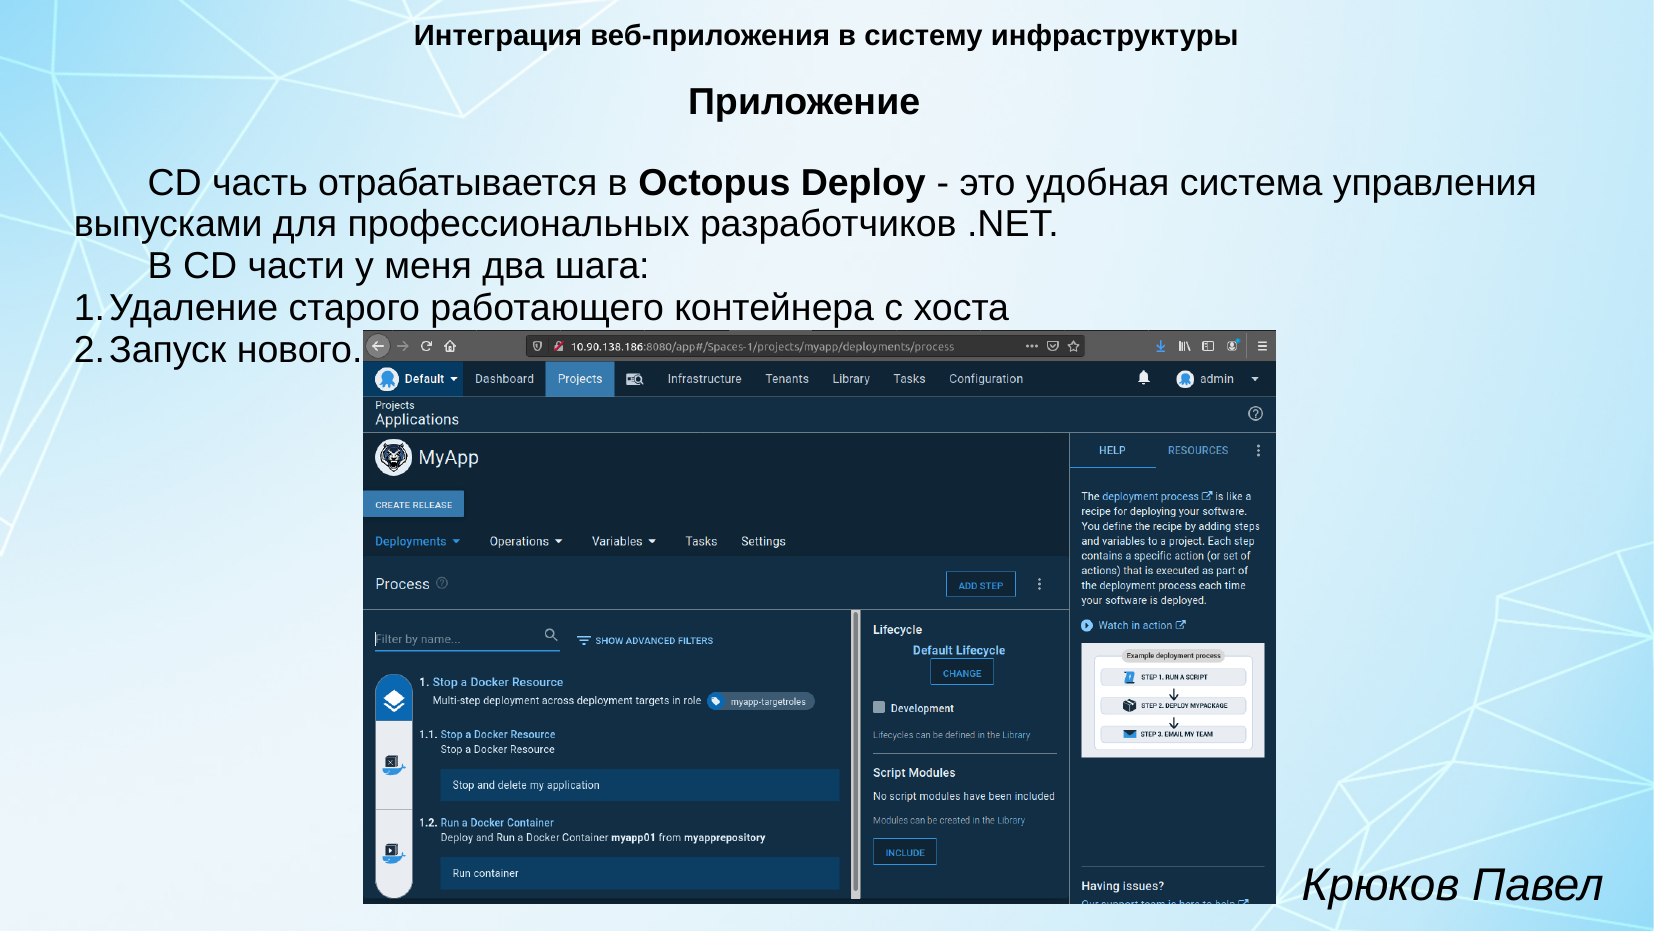

# Интеграция веб-приложения в систему инфраструктуры
Приложение
	CD часть отрабатывается в Octopus Deploy - это удобная система управления выпусками для профессиональных разработчиков .NET.
	В CD части у меня два шага:
Удаление старого работающего контейнера с хоста
Запуск нового.
Крюков Павел